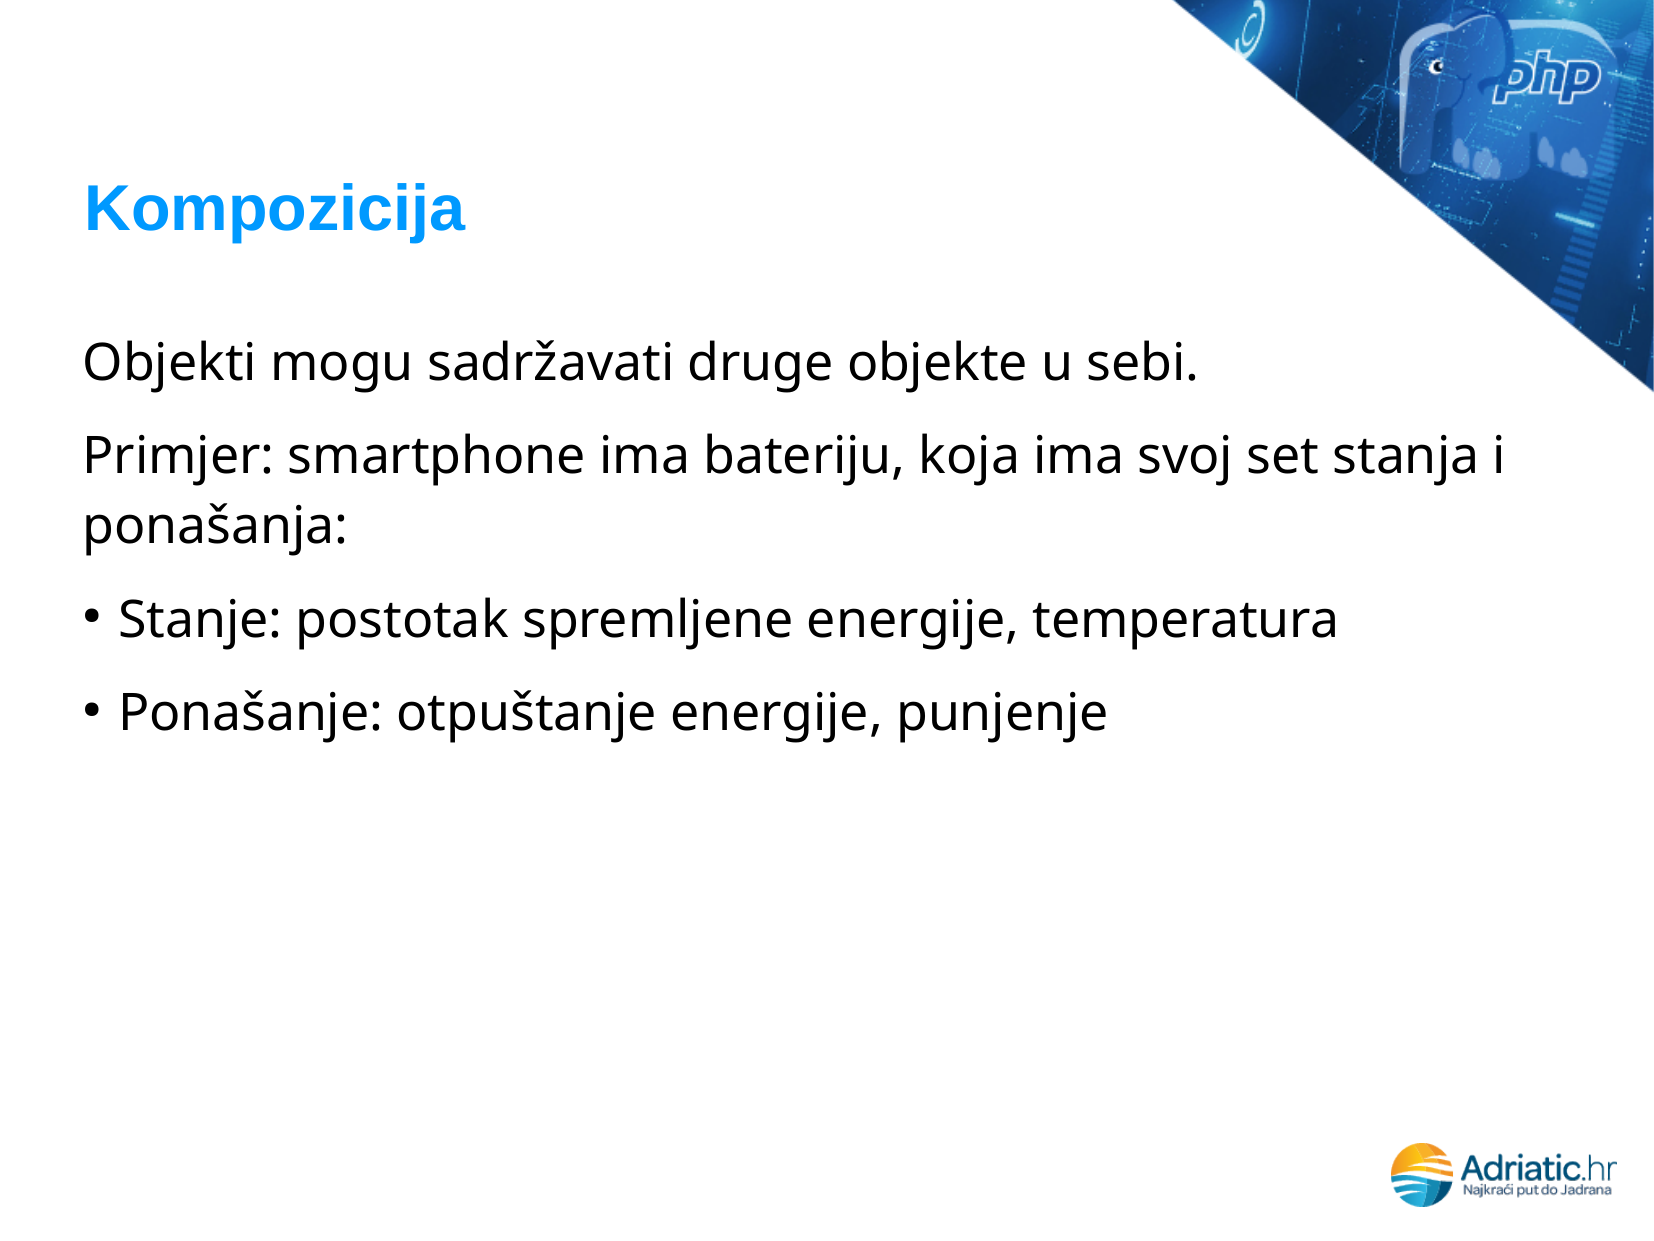

# Kompozicija
Objekti mogu sadržavati druge objekte u sebi.
Primjer: smartphone ima bateriju, koja ima svoj set stanja i ponašanja:
Stanje: postotak spremljene energije, temperatura
Ponašanje: otpuštanje energije, punjenje